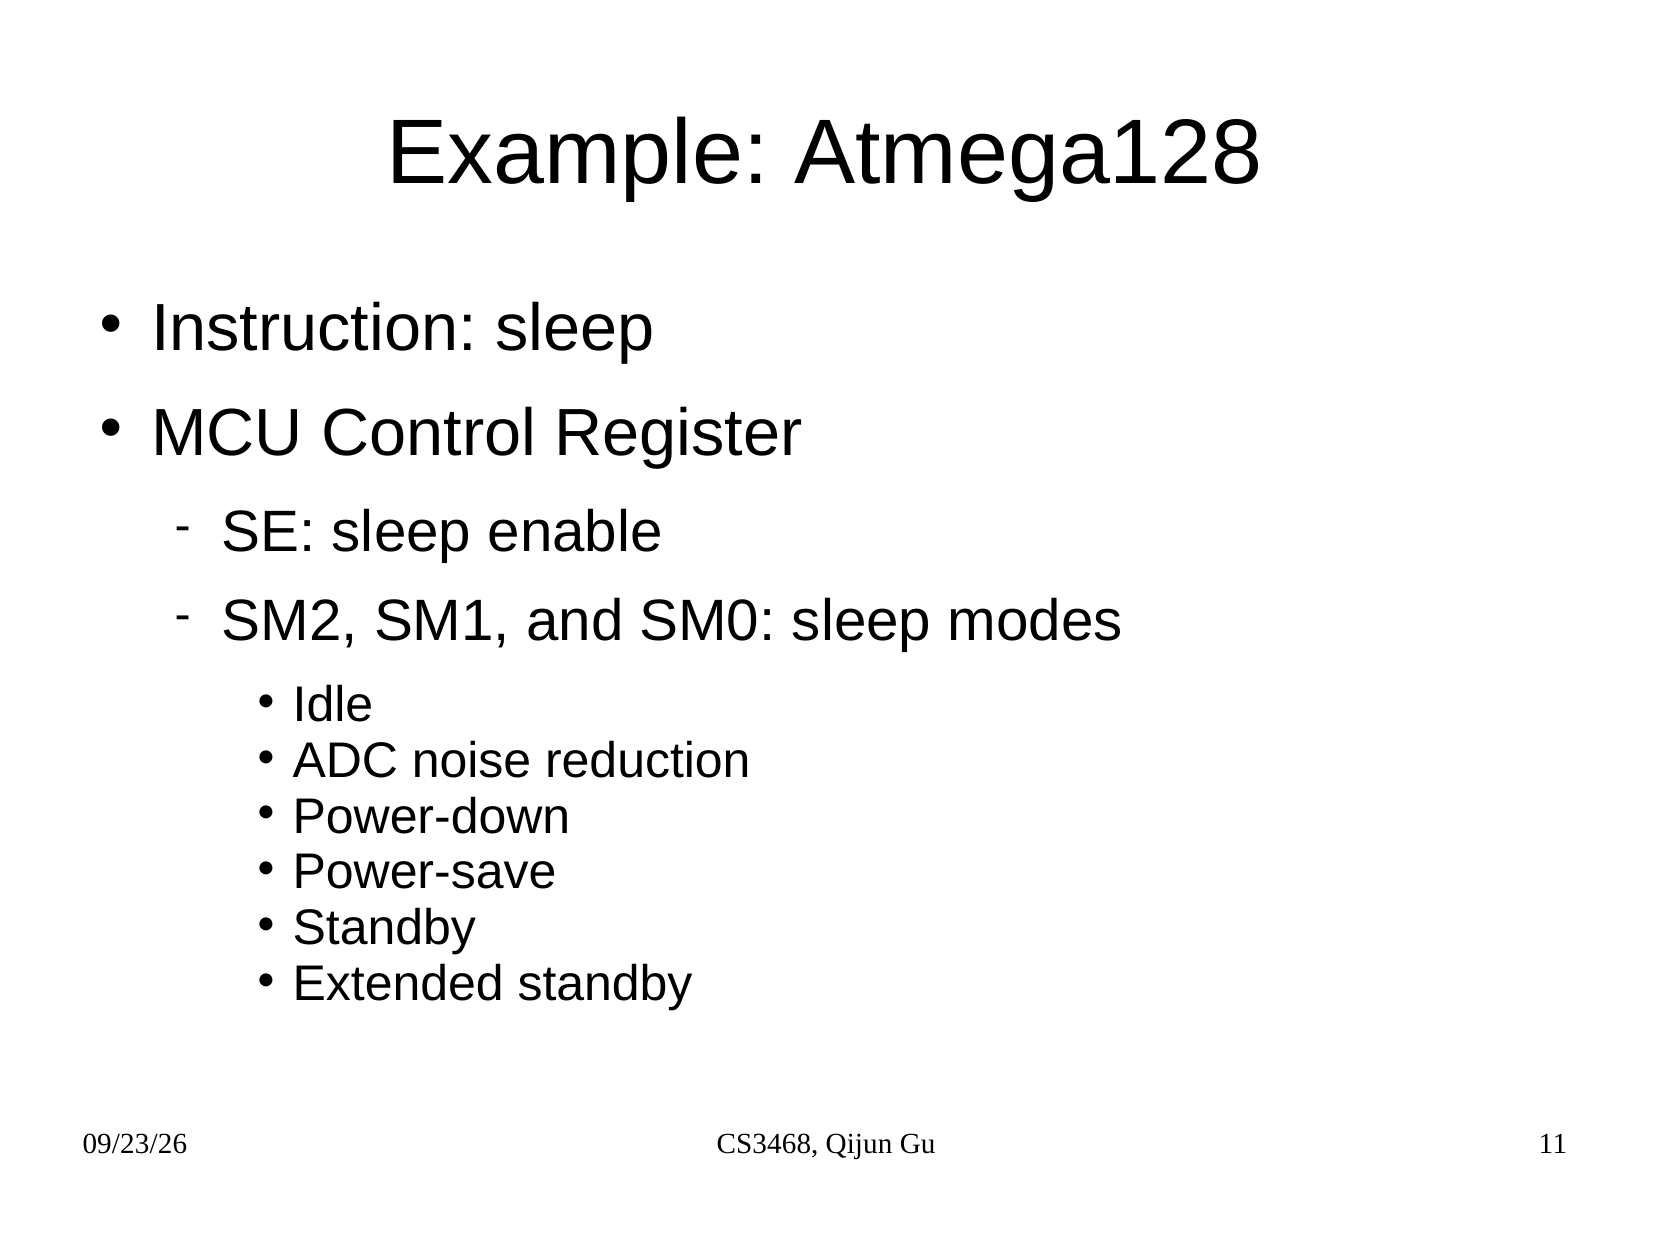

# Example: Atmega128
Instruction: sleep
MCU Control Register
SE: sleep enable
SM2, SM1, and SM0: sleep modes
Idle
ADC noise reduction
Power-down
Power-save
Standby
Extended standby
CS3468, Qijun Gu
11